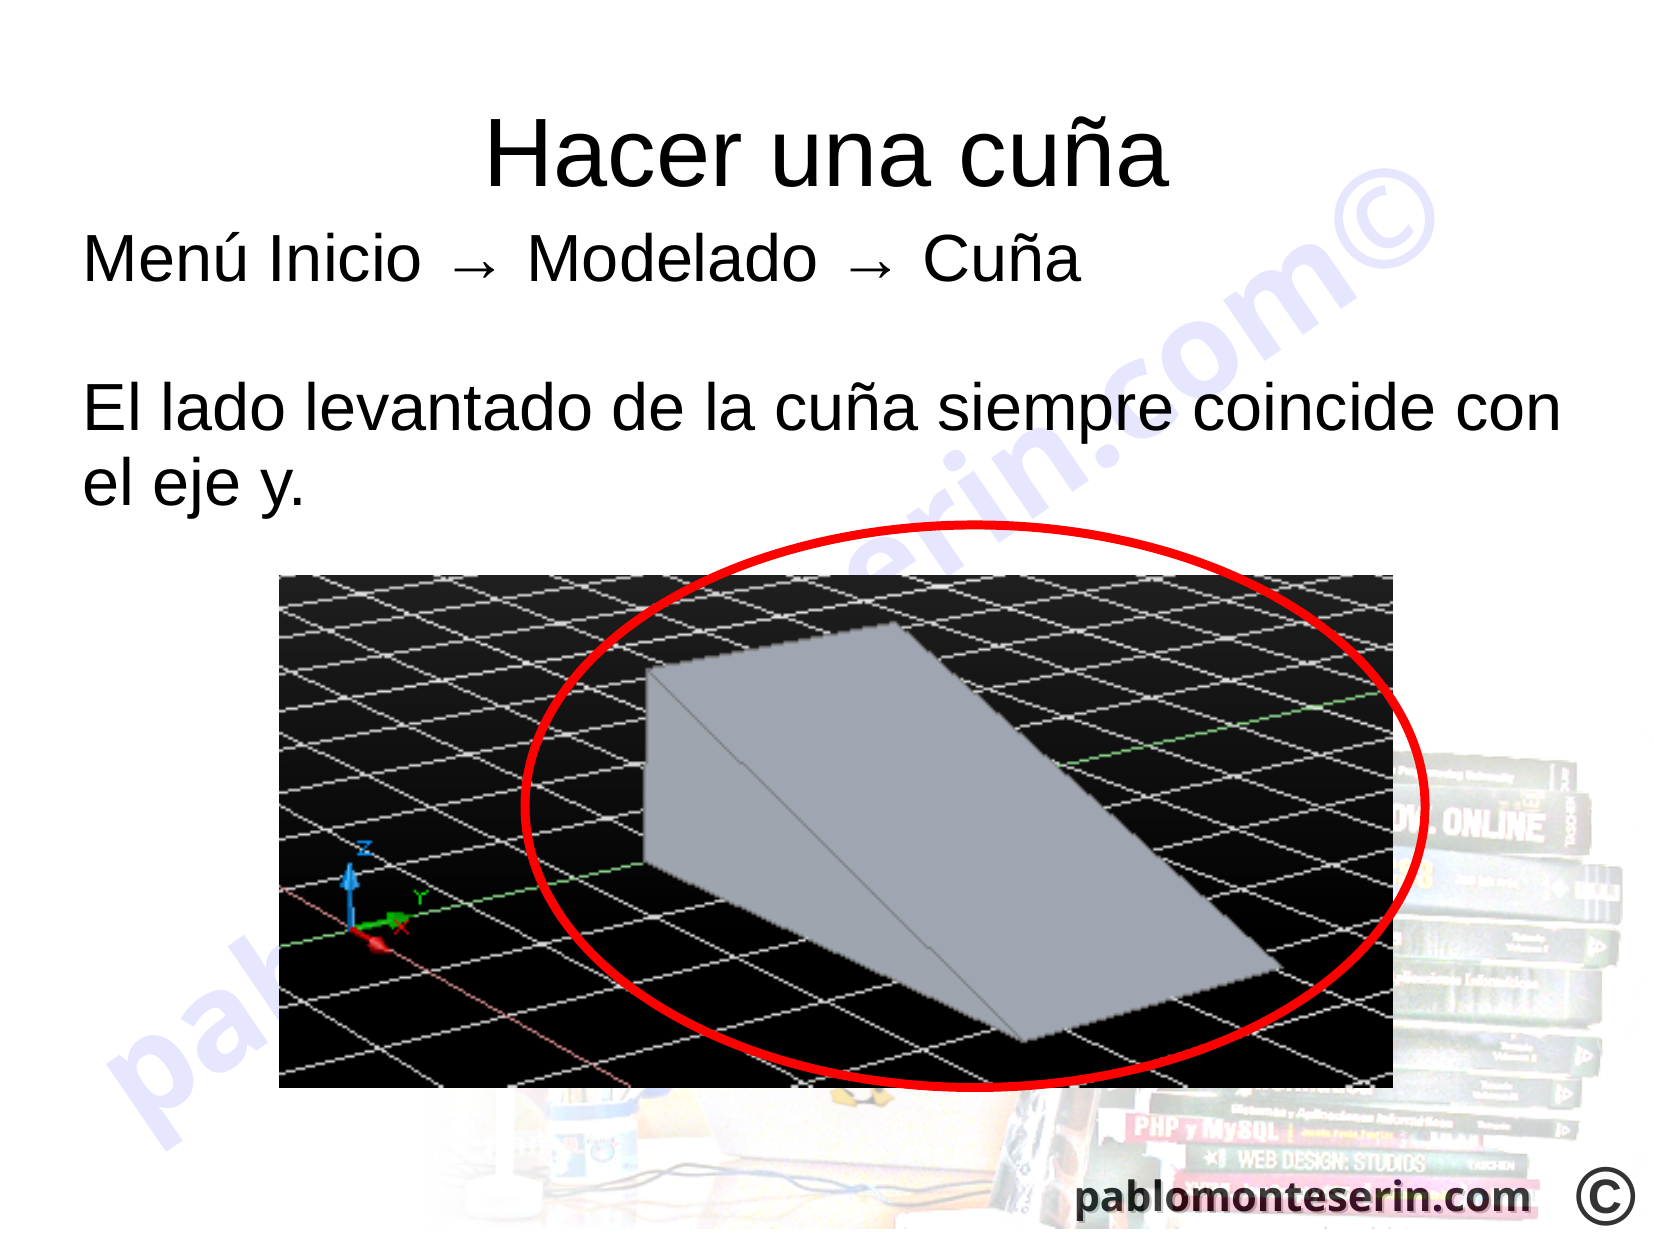

# Hacer una cuña
Menú Inicio → Modelado → Cuña
El lado levantado de la cuña siempre coincide con el eje y.